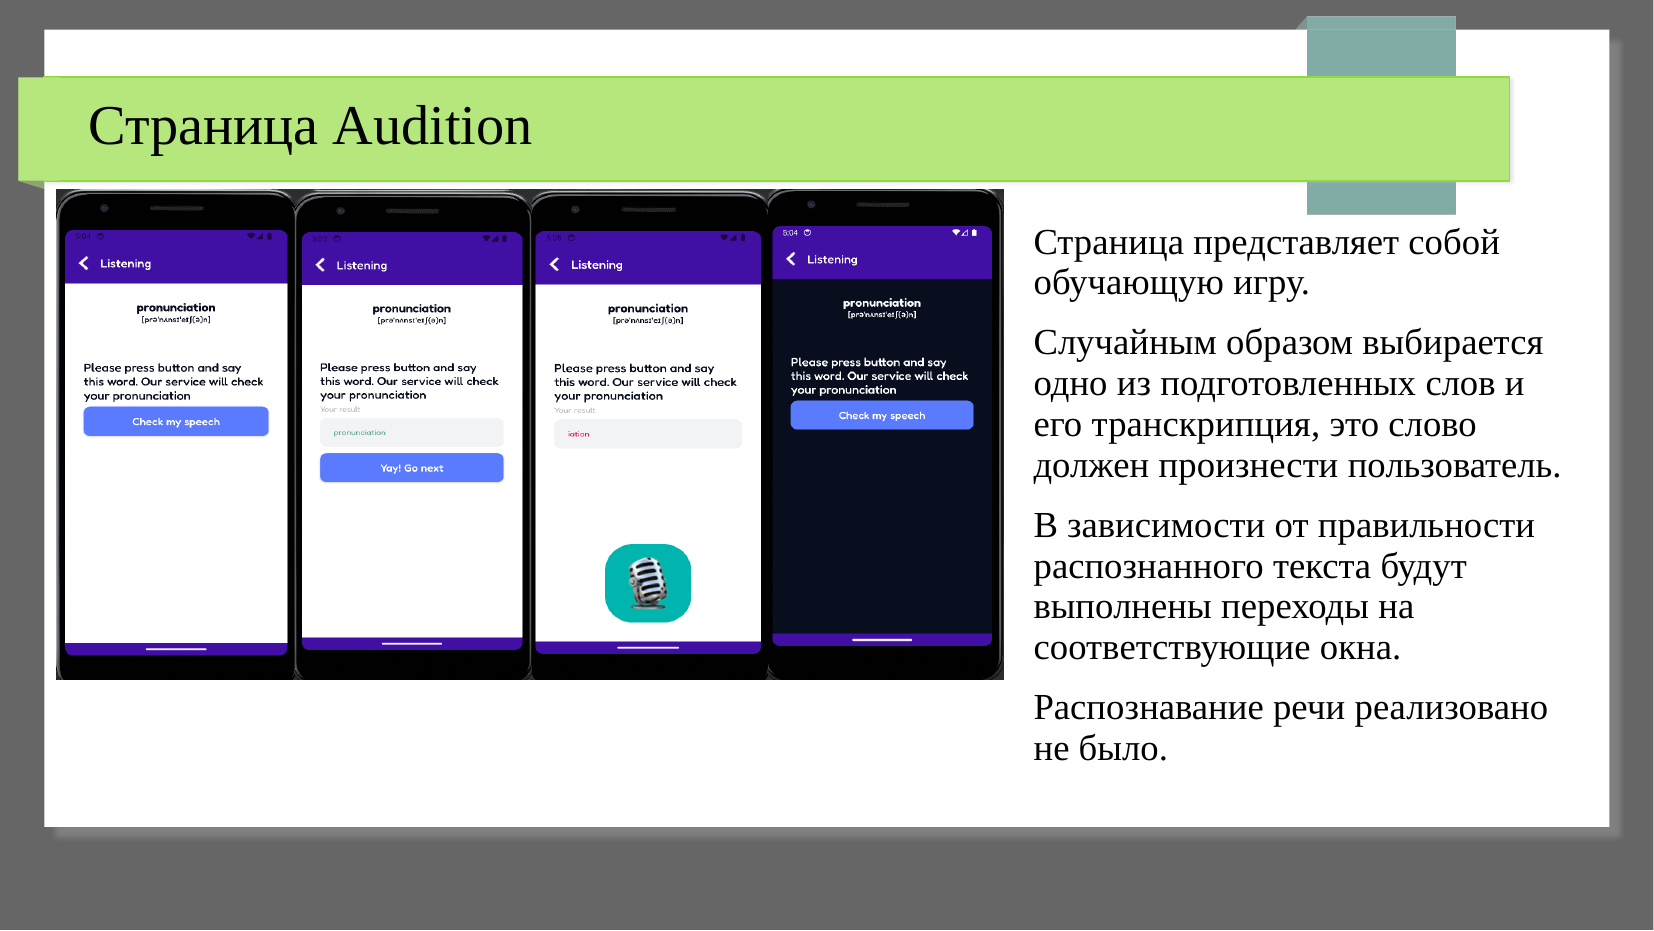

# Страница Audition
Страница представляет собой обучающую игру.
Случайным образом выбирается одно из подготовленных слов и его транскрипция, это слово должен произнести пользователь.
В зависимости от правильности распознанного текста будут выполнены переходы на соответствующие окна.
Распознавание речи реализовано не было.